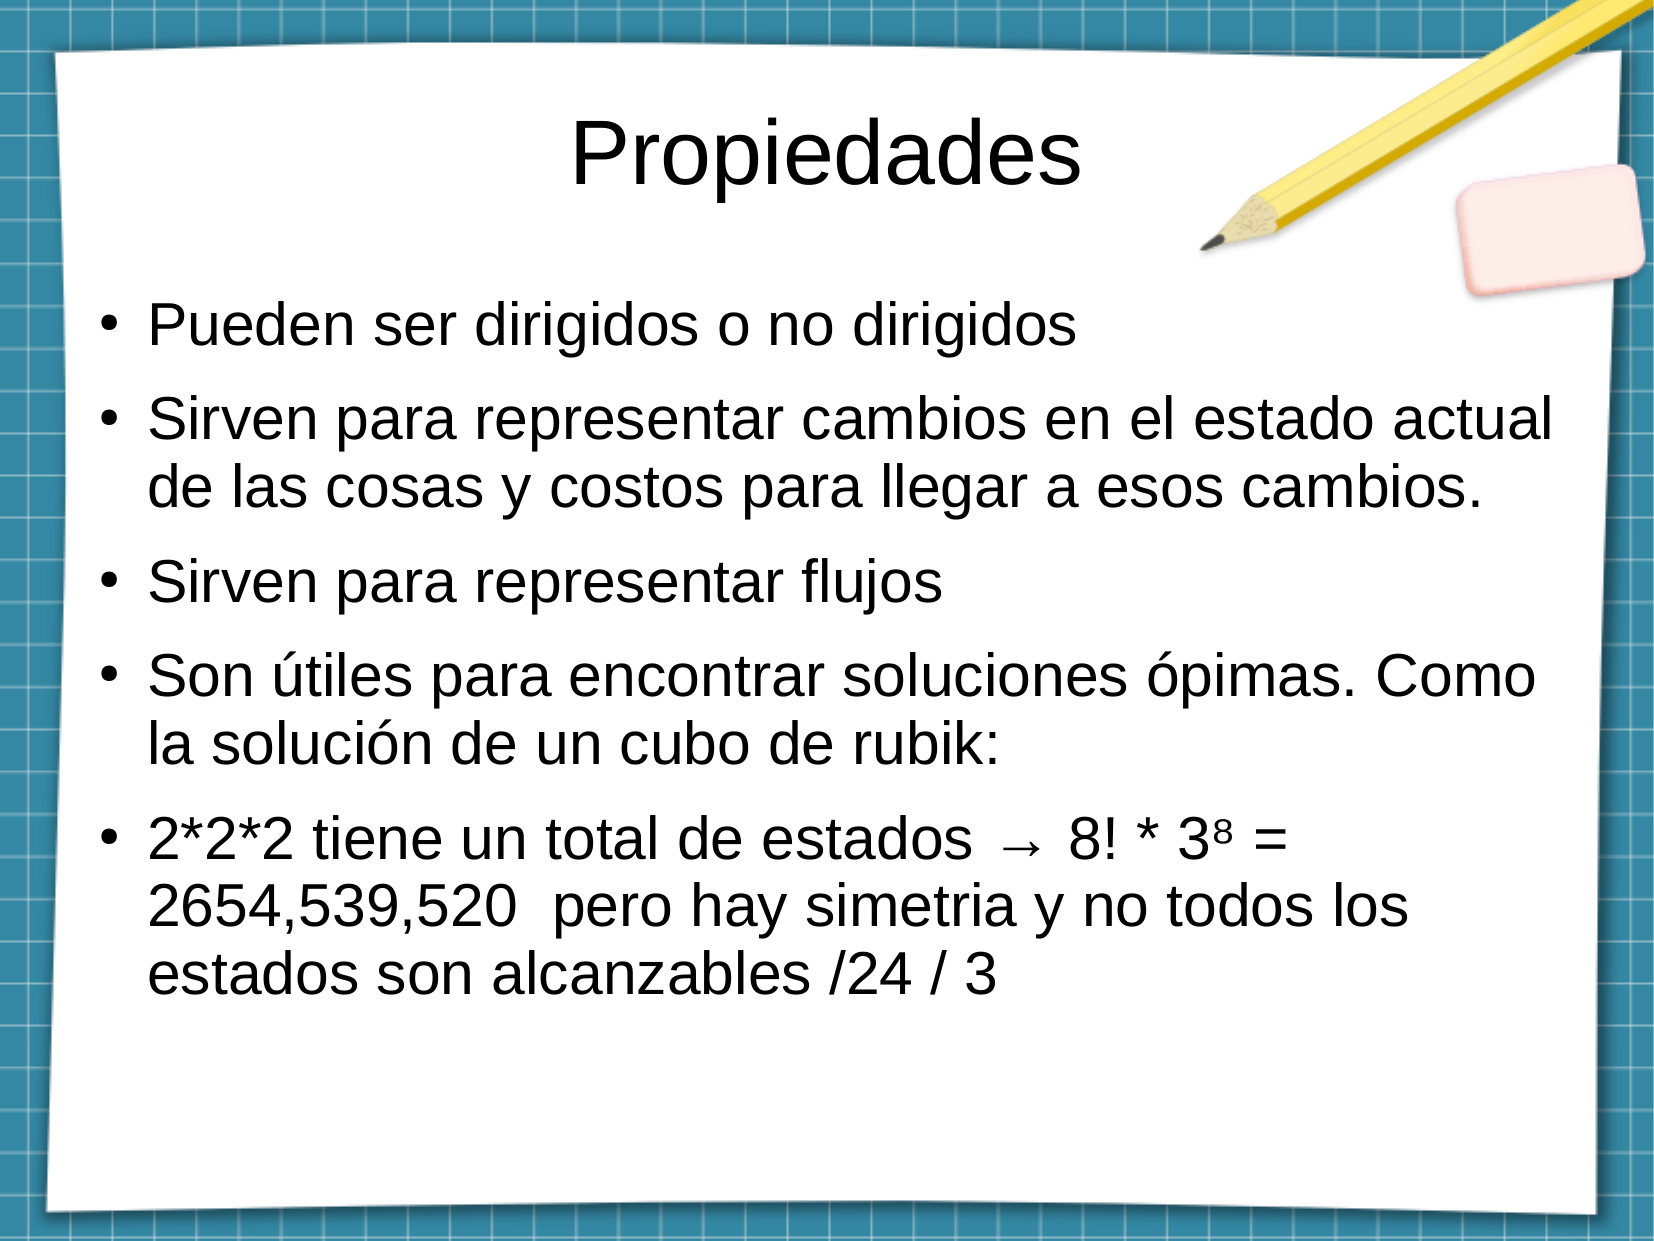

# Propiedades
Pueden ser dirigidos o no dirigidos
Sirven para representar cambios en el estado actual de las cosas y costos para llegar a esos cambios.
Sirven para representar flujos
Son útiles para encontrar soluciones ópimas. Como la solución de un cubo de rubik:
2*2*2 tiene un total de estados → 8! * 3⁸ = 2654,539,520 pero hay simetria y no todos los estados son alcanzables /24 / 3